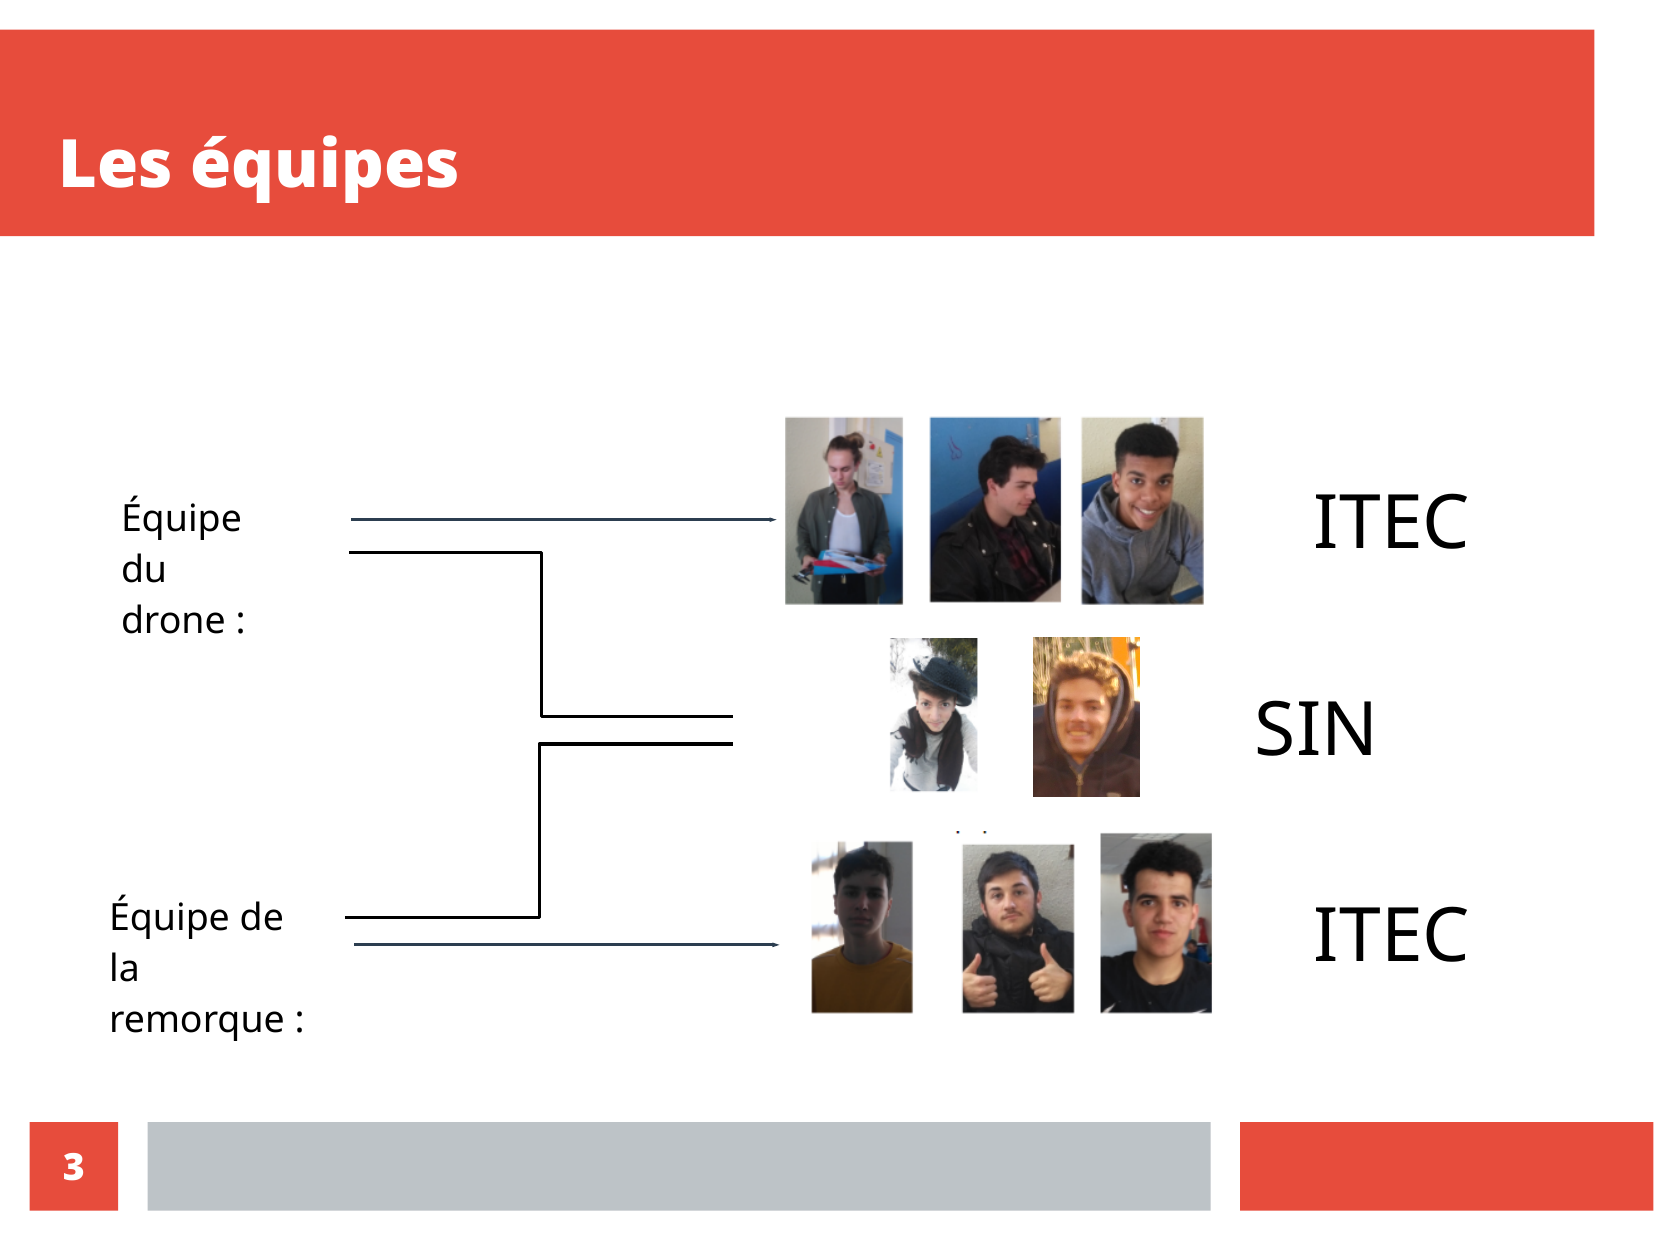

# Les équipes
ITEC
Équipe du
drone :
SIN
ITEC
Équipe de la
remorque :
3